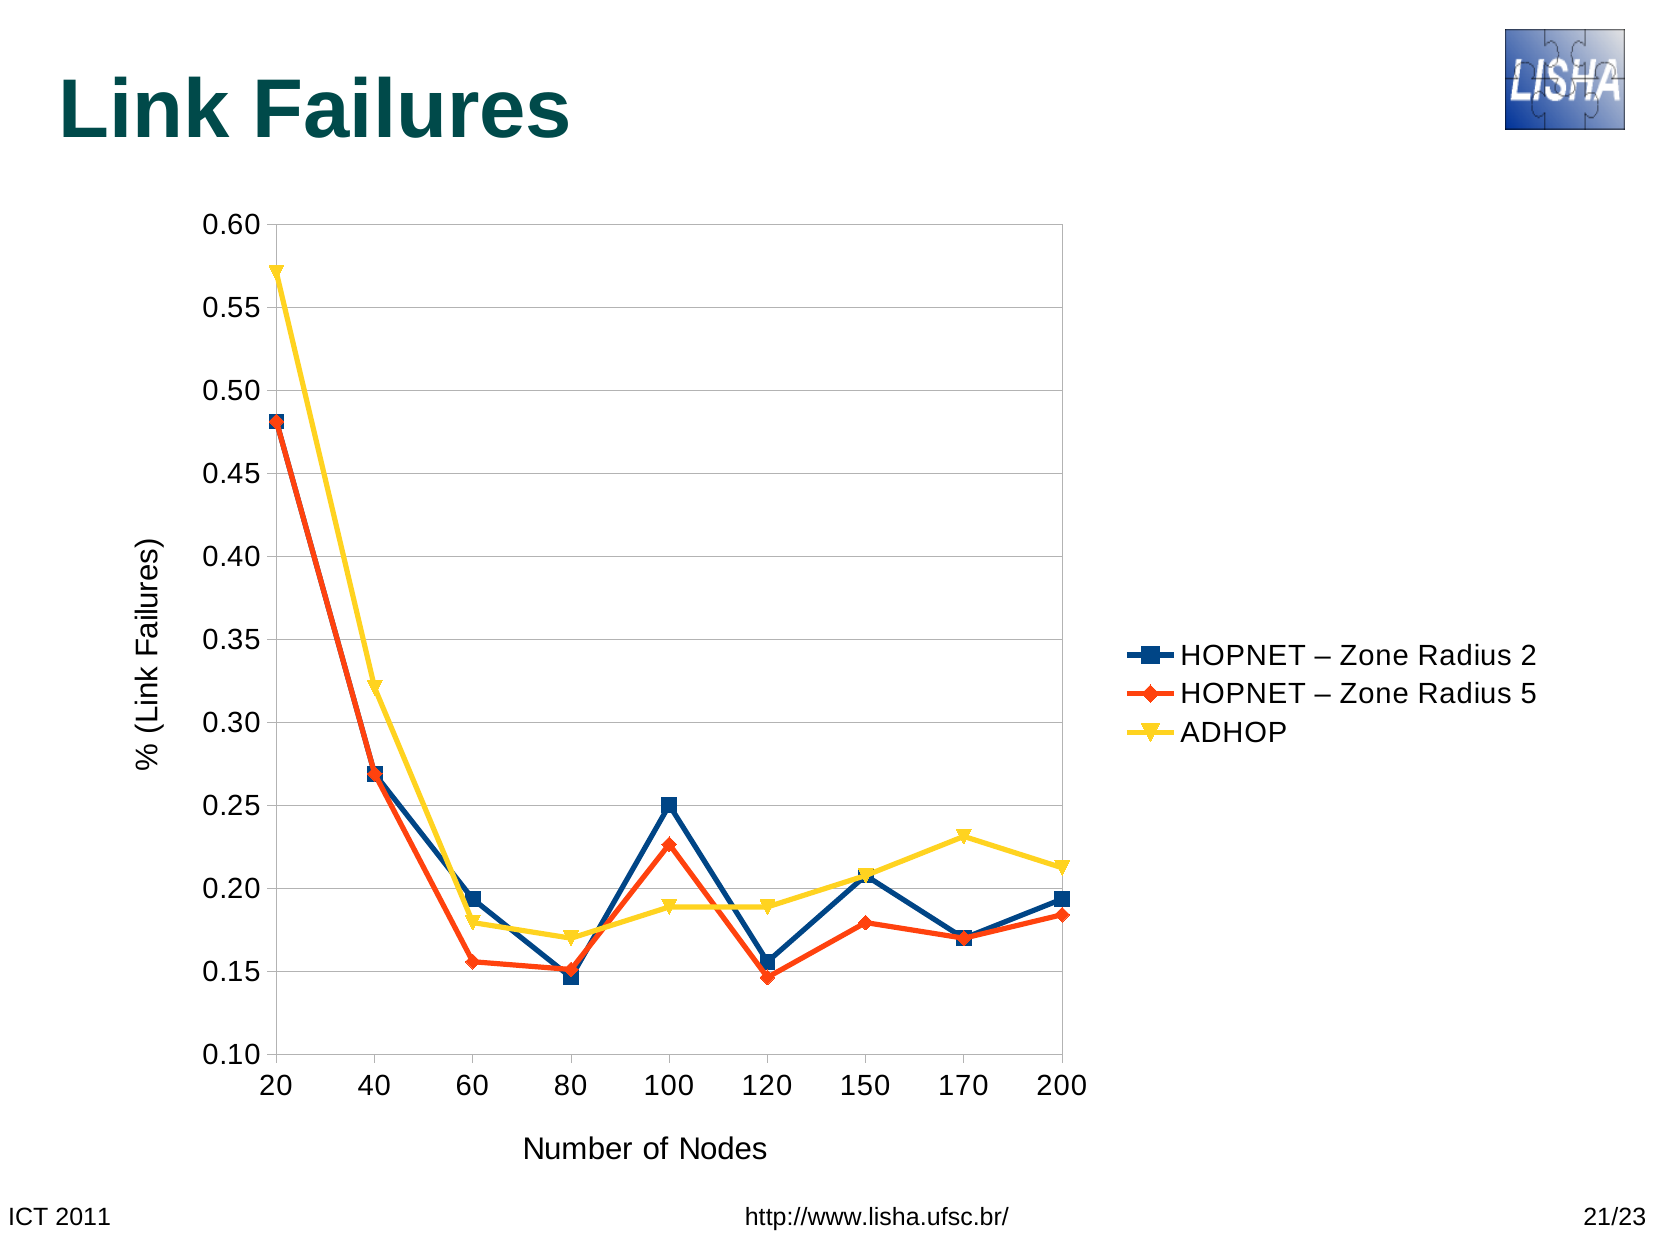

# Link Failures
### Chart
| Category | HOPNET – Zone Radius 2 | HOPNET – Zone Radius 5 | ADHOP |
|---|---|---|---|
| 20 | 0.481132075471698 | 0.481132075471698 | 0.570754716981132 |
| 40 | 0.268867924528302 | 0.268867924528302 | 0.320754716981132 |
| 60 | 0.193396226415094 | 0.155660377358491 | 0.179245283018868 |
| 80 | 0.14622641509434 | 0.150943396226415 | 0.169811320754717 |
| 100 | 0.25 | 0.226415094339623 | 0.188679245283019 |
| 120 | 0.155660377358491 | 0.14622641509434 | 0.188679245283019 |
| 150 | 0.207547169811321 | 0.179245283018868 | 0.207547169811321 |
| 170 | 0.169811320754717 | 0.169811320754717 | 0.231132075471698 |
| 200 | 0.193396226415094 | 0.183962264150943 | 0.212264150943396 |